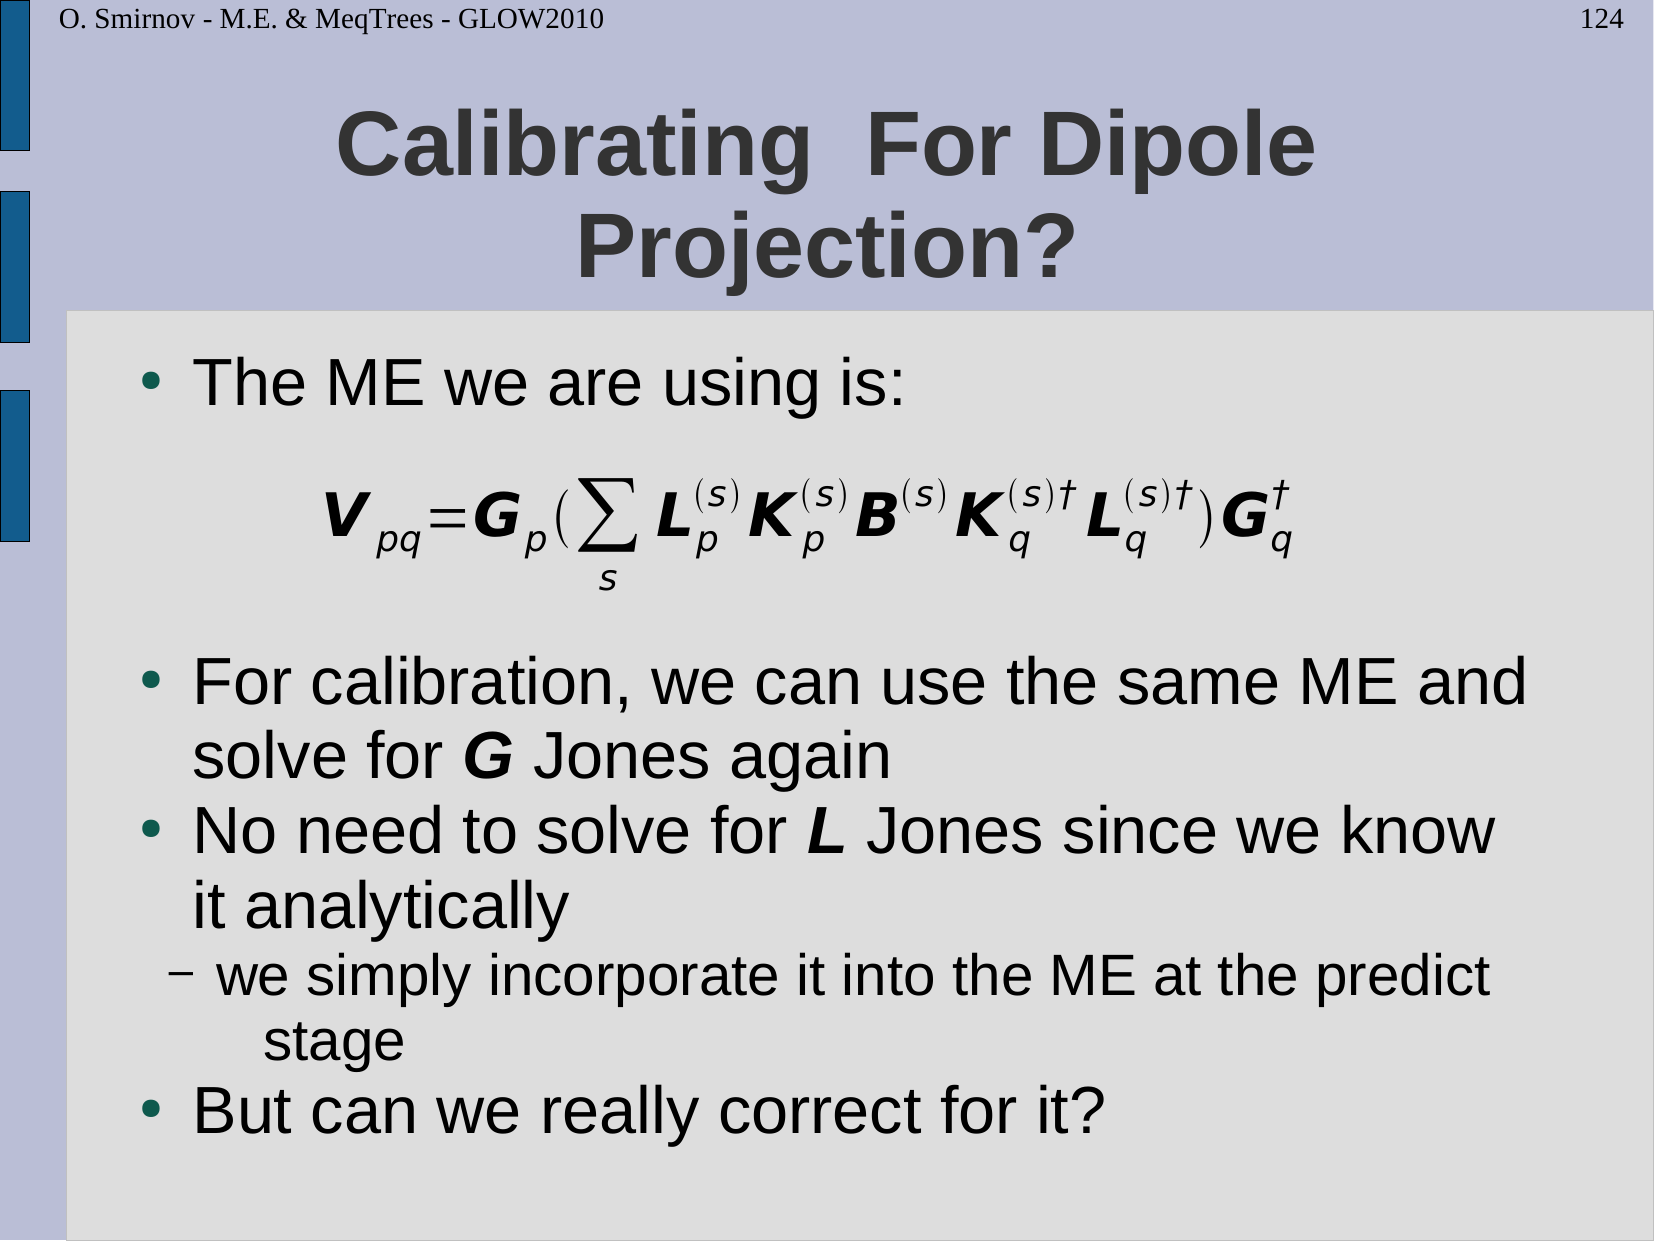

O. Smirnov - M.E. & MeqTrees - GLOW2010
124
# Calibrating For Dipole Projection?
The ME we are using is:
For calibration, we can use the same ME and solve for G Jones again
No need to solve for L Jones since we know it analytically
we simply incorporate it into the ME at the predict stage
But can we really correct for it?